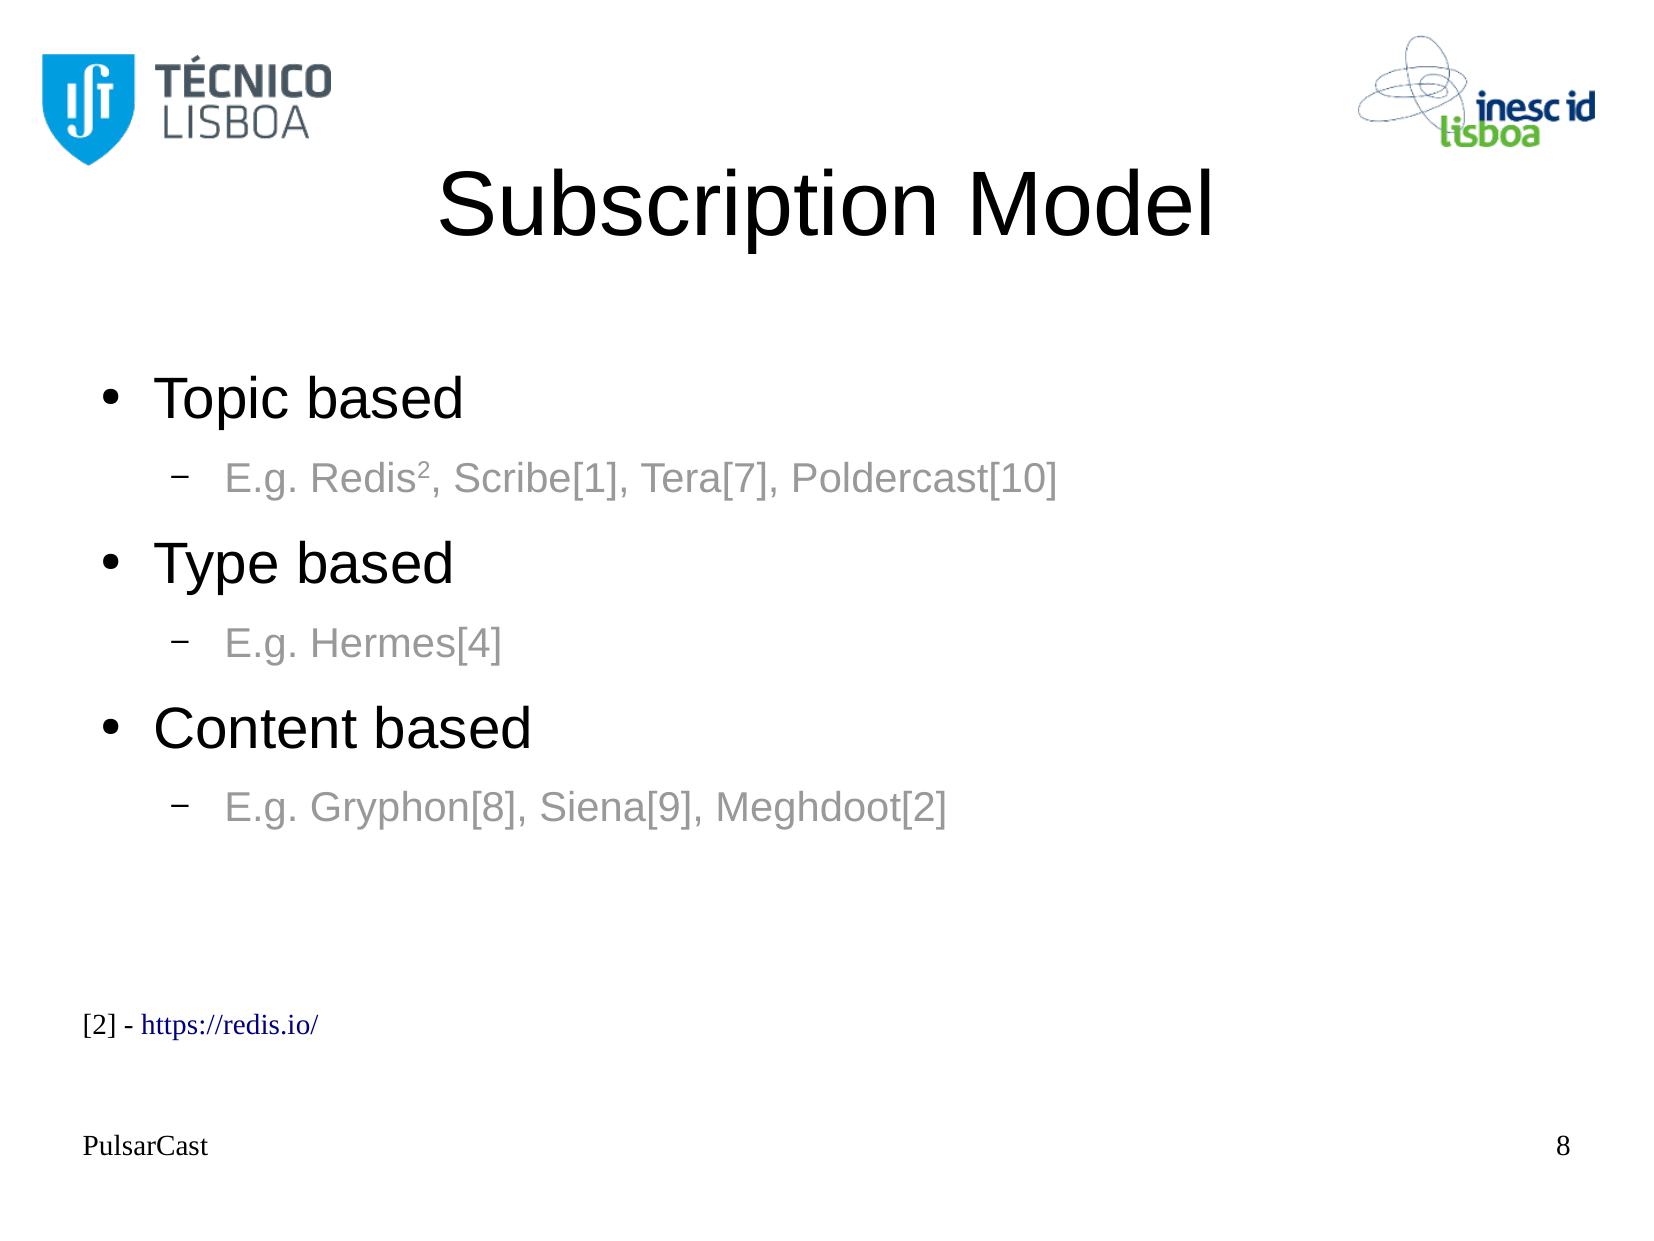

Subscription Model
# Topic based
E.g. Redis2, Scribe[1], Tera[7], Poldercast[10]
Type based
E.g. Hermes[4]
Content based
E.g. Gryphon[8], Siena[9], Meghdoot[2]
[2] - https://redis.io/
PulsarCast
8